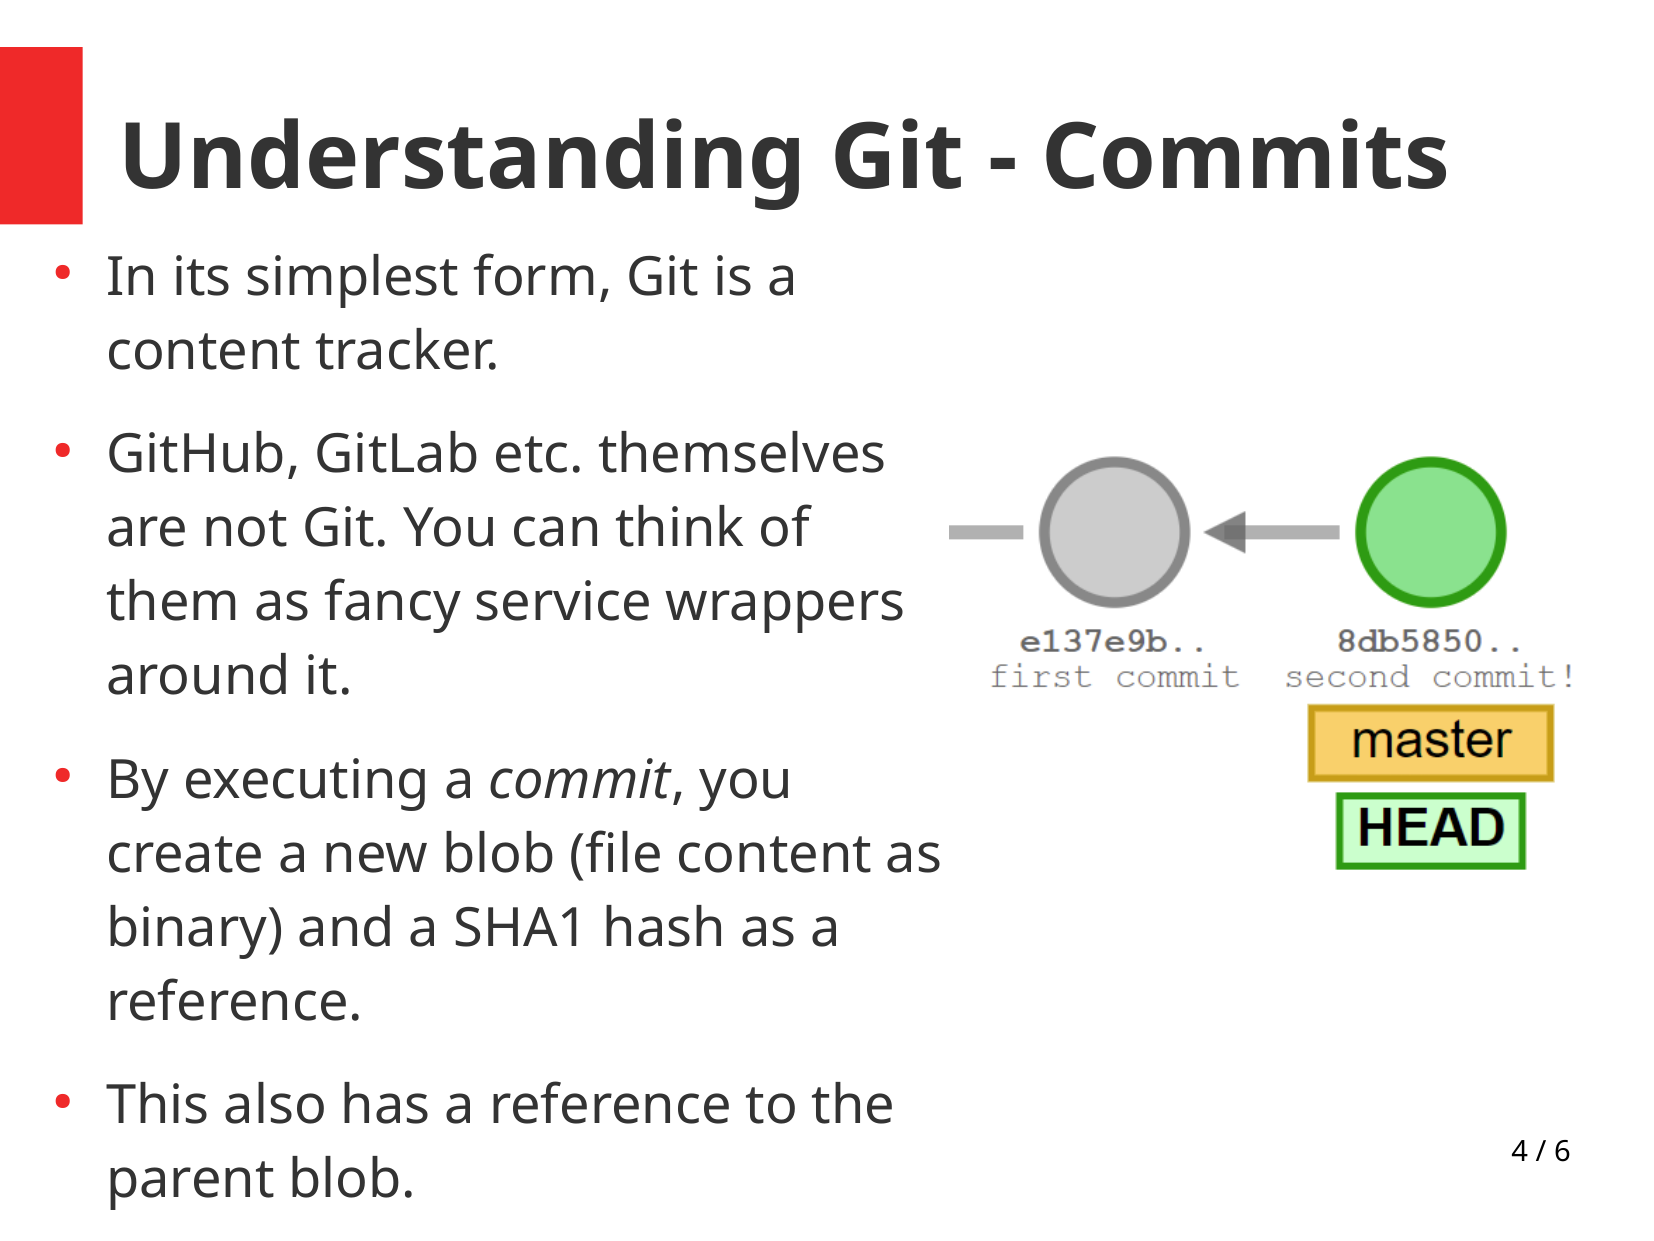

# Understanding Git - Commits
In its simplest form, Git is a content tracker.
GitHub, GitLab etc. themselves are not Git. You can think of them as fancy service wrappers around it.
By executing a commit, you create a new blob (file content as binary) and a SHA1 hash as a reference.
This also has a reference to the parent blob.
4